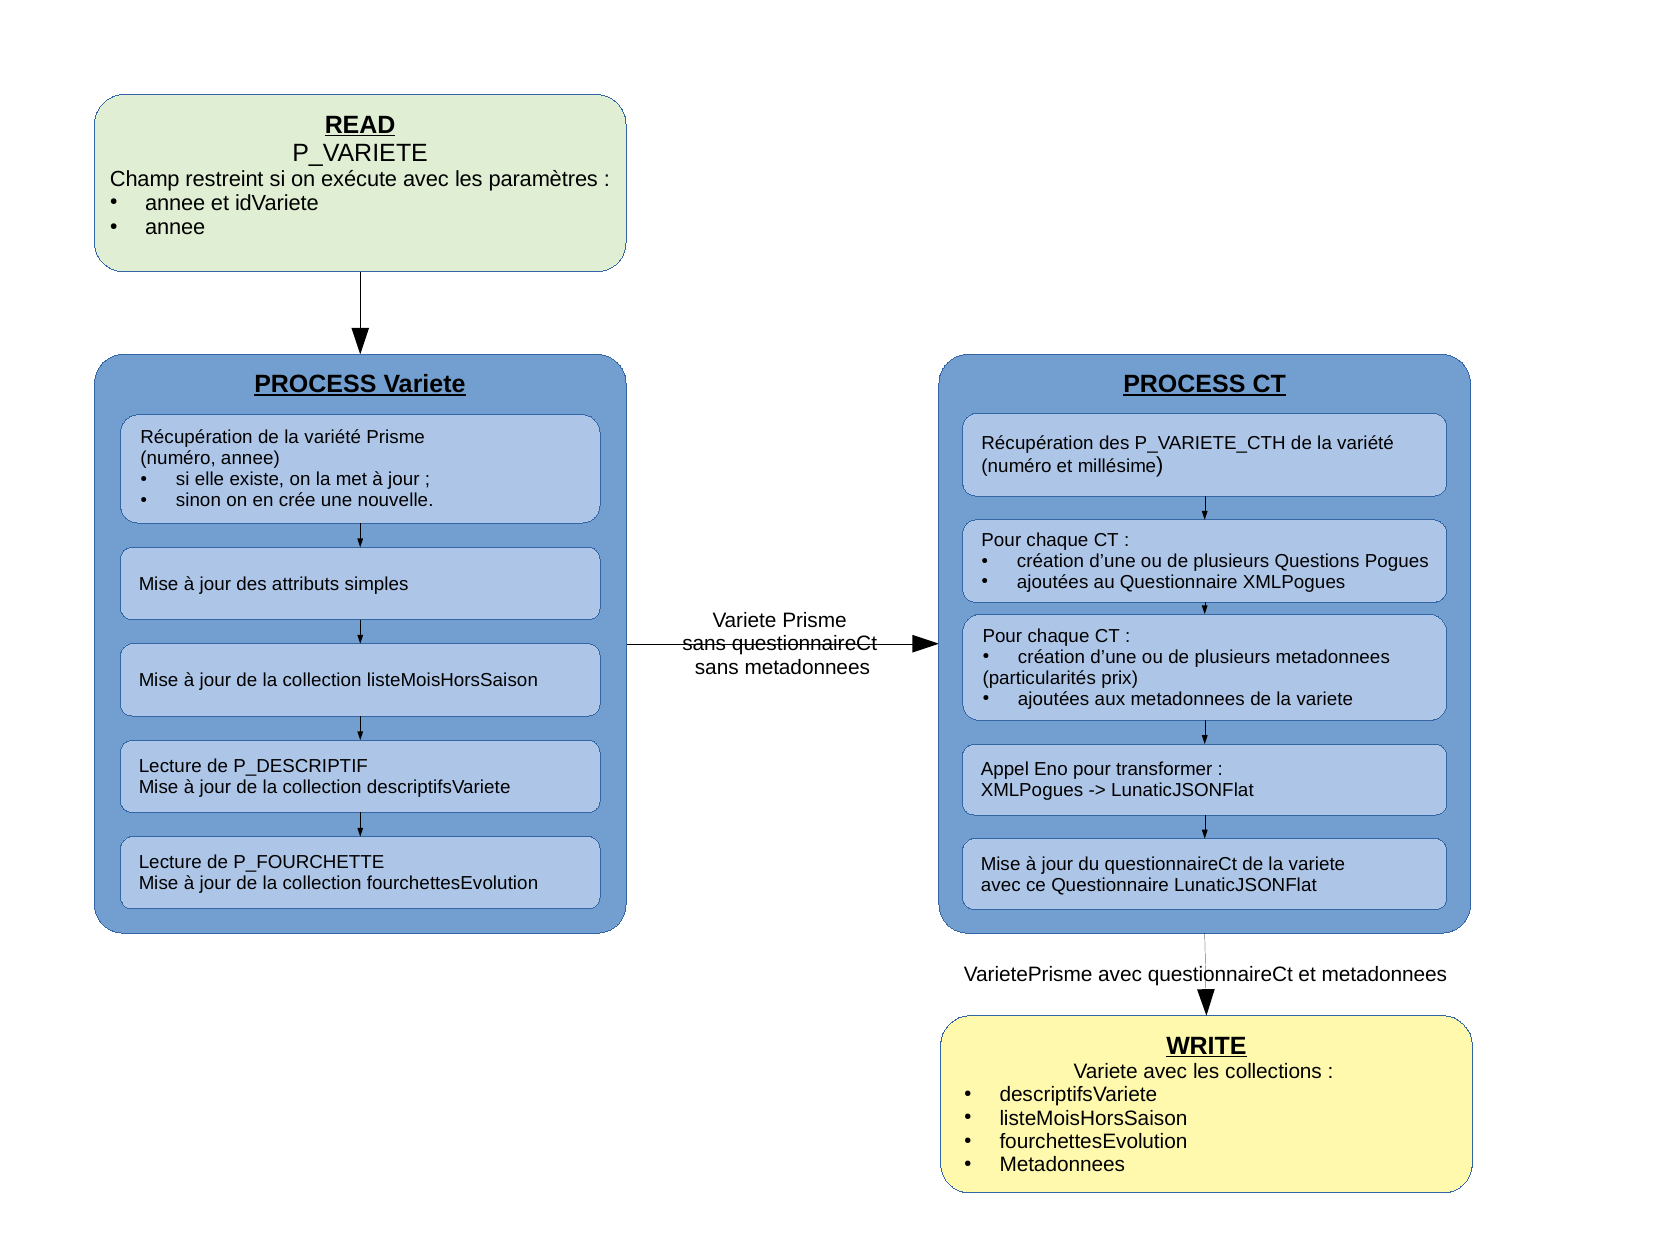

READ
P_VARIETE
Champ restreint si on exécute avec les paramètres :
annee et idVariete
annee
PROCESS Variete
Récupération de la variété Prisme
(numéro, annee)
si elle existe, on la met à jour ;
sinon on en crée une nouvelle.
Mise à jour des attributs simples
Mise à jour de la collection listeMoisHorsSaison
Lecture de P_DESCRIPTIF
Mise à jour de la collection descriptifsVariete
Lecture de P_FOURCHETTE
Mise à jour de la collection fourchettesEvolution
PROCESS CT
Récupération des P_VARIETE_CTH de la variété
(numéro et millésime)
Pour chaque CT :
création d’une ou de plusieurs Questions Pogues
ajoutées au Questionnaire XMLPogues
Pour chaque CT :
création d’une ou de plusieurs metadonnees
(particularités prix)
ajoutées aux metadonnees de la variete
Appel Eno pour transformer :
XMLPogues -> LunaticJSONFlat
Mise à jour du questionnaireCt de la variete
avec ce Questionnaire LunaticJSONFlat
WRITE
Variete avec les collections :
descriptifsVariete
listeMoisHorsSaison
fourchettesEvolution
Metadonnees